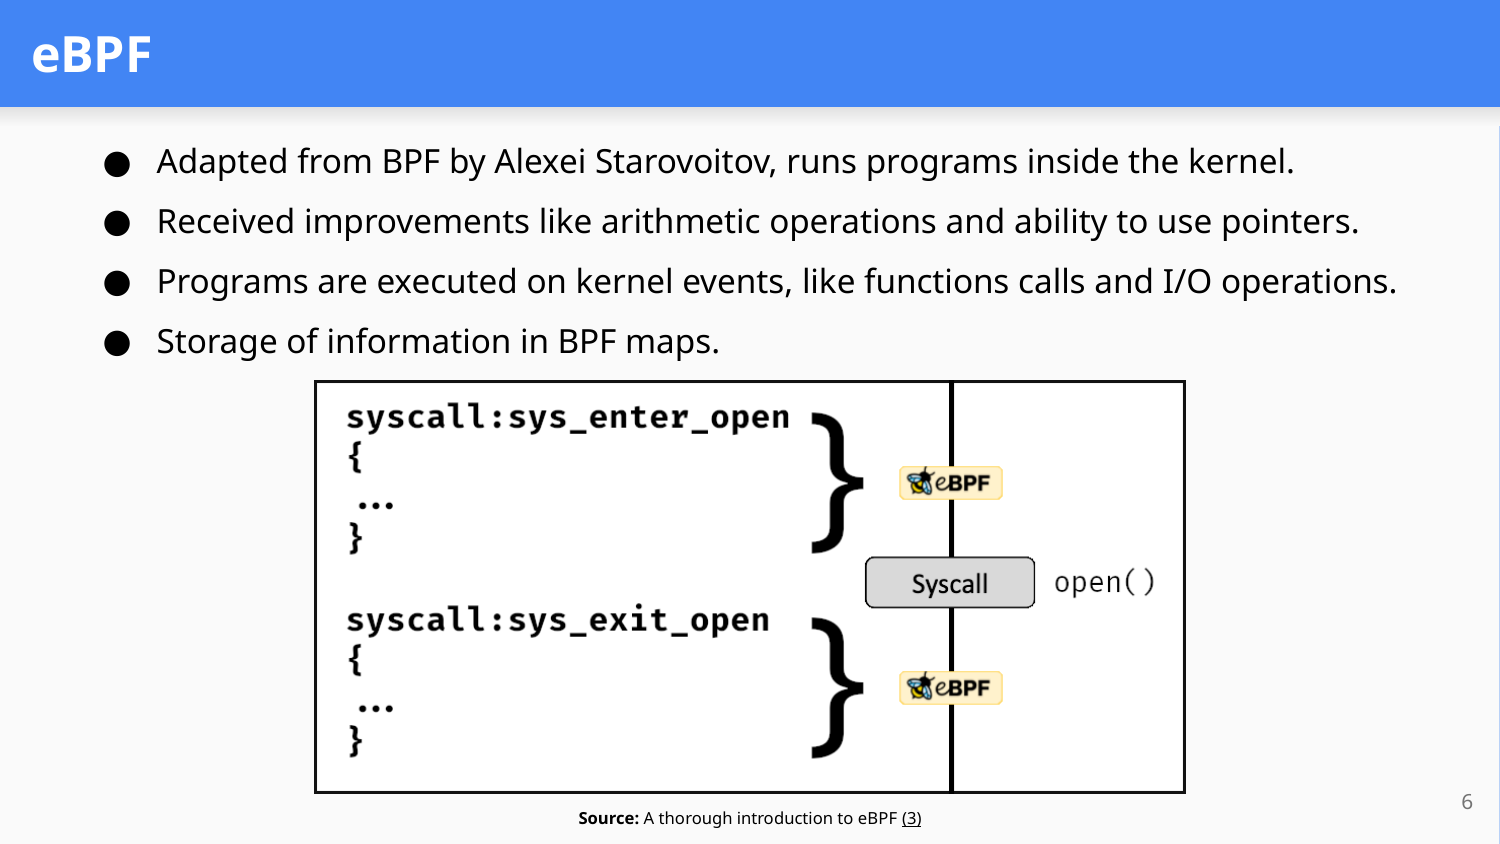

# eBPF
Adapted from BPF by Alexei Starovoitov, runs programs inside the kernel.
Received improvements like arithmetic operations and ability to use pointers.
Programs are executed on kernel events, like functions calls and I/O operations.
Storage of information in BPF maps.
Source: A thorough introduction to eBPF (3)